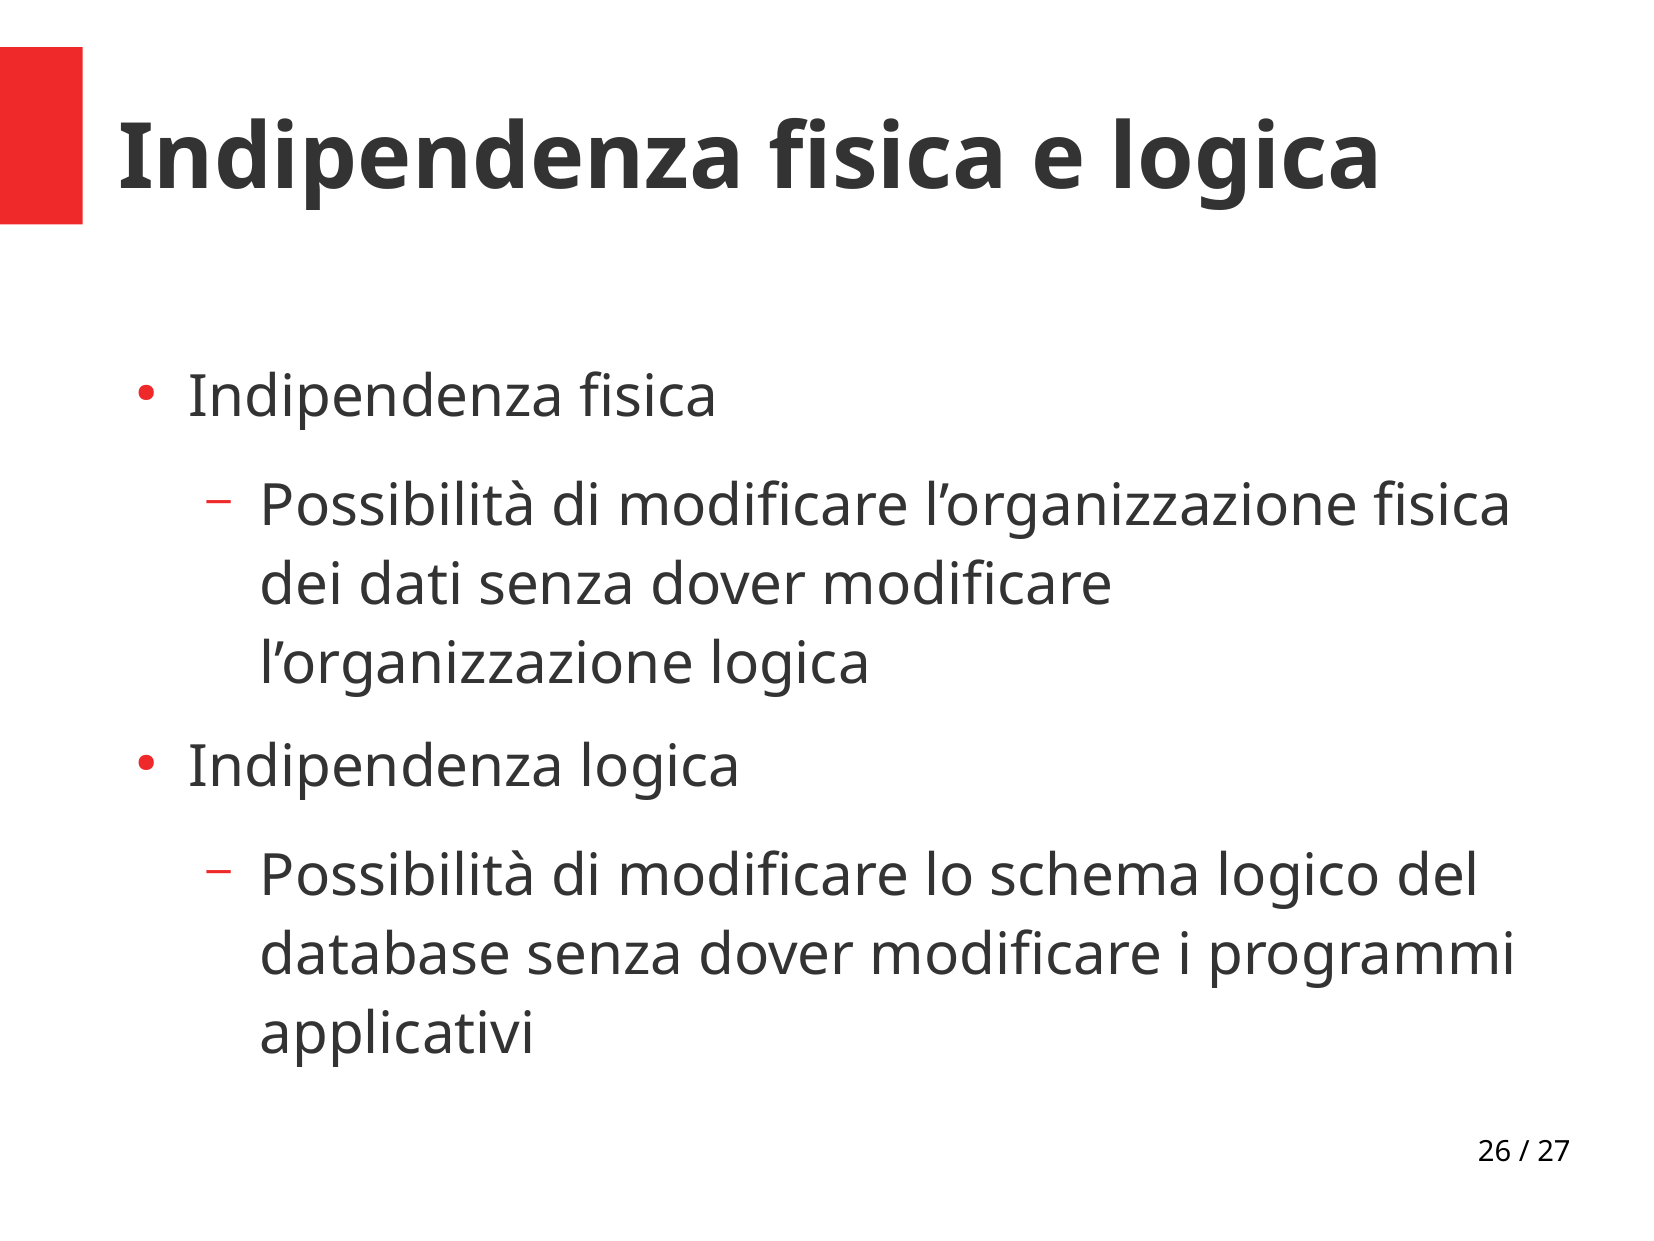

# Indipendenza fisica e logica
Indipendenza fisica
Possibilità di modificare l’organizzazione fisica dei dati senza dover modificare l’organizzazione logica
Indipendenza logica
Possibilità di modificare lo schema logico del database senza dover modificare i programmi applicativi
26